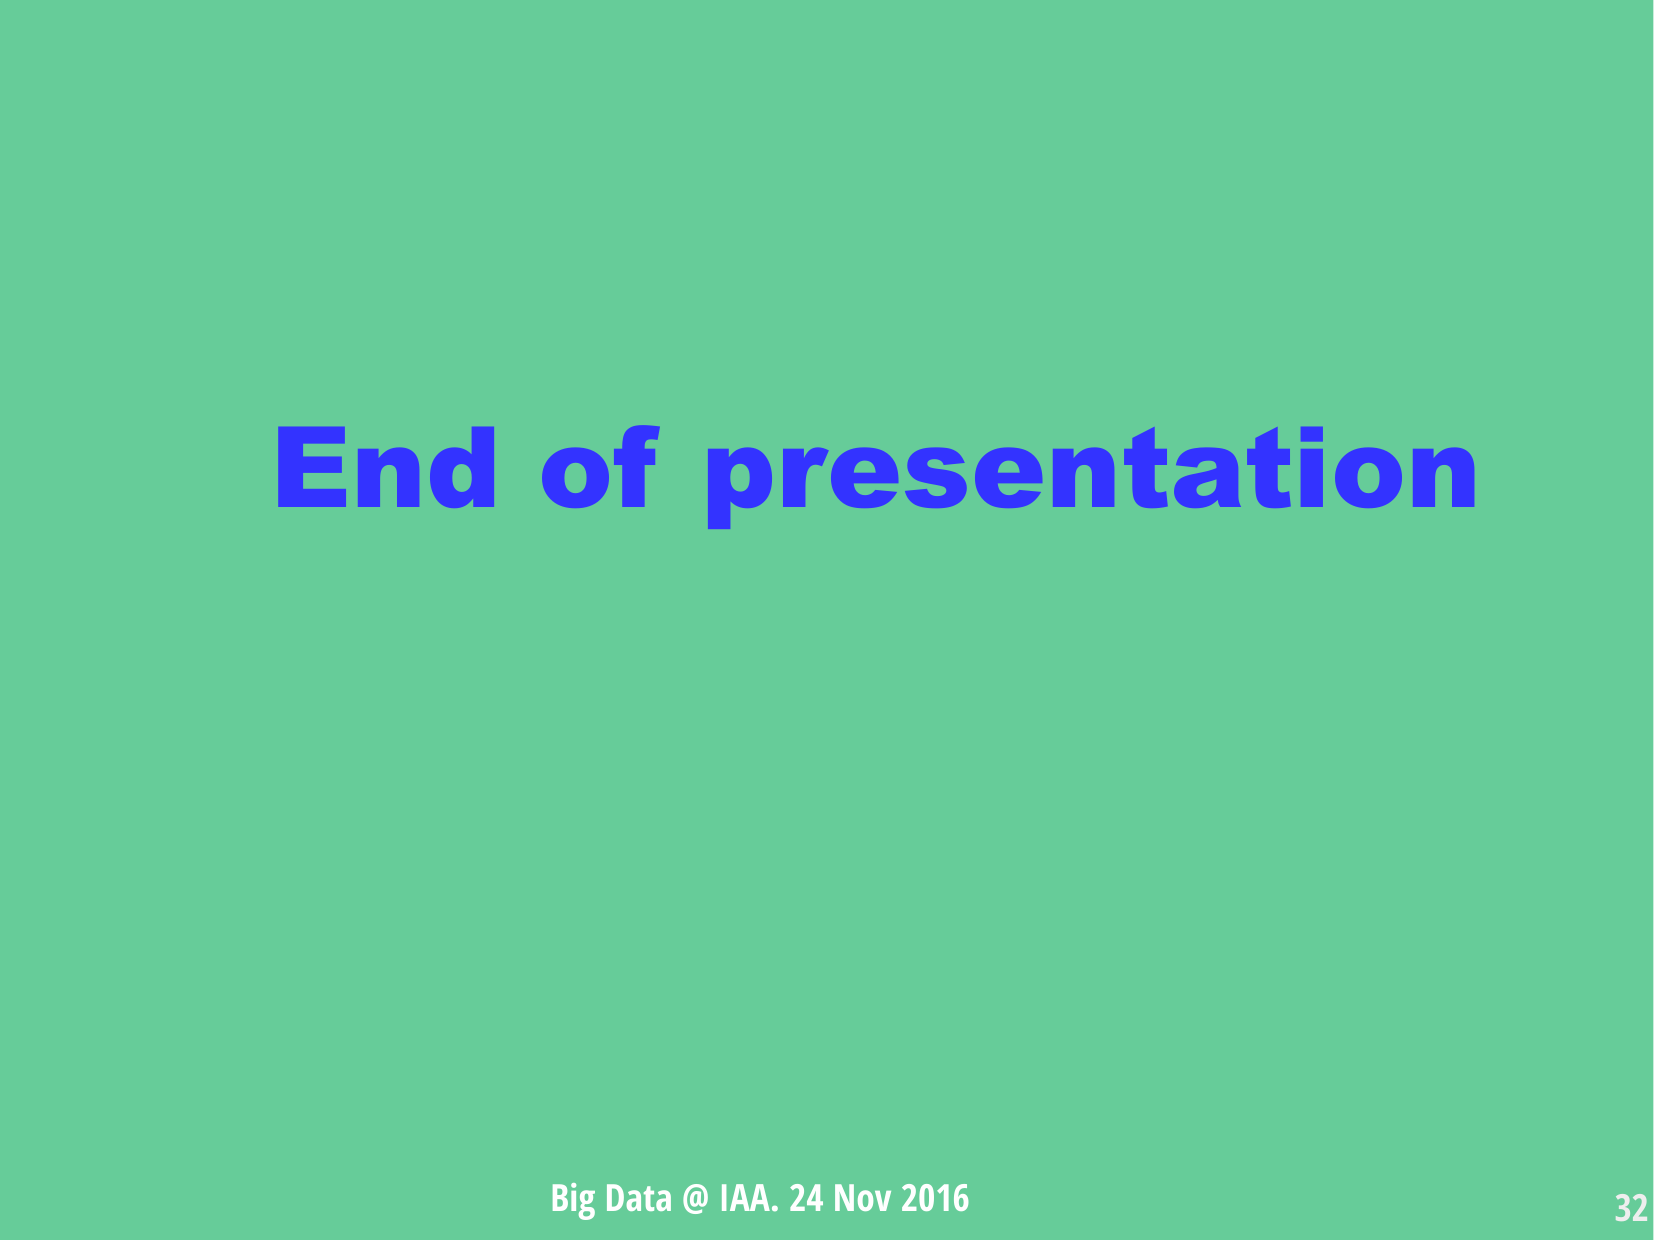

# End of presentation
Big Data @ IAA. 24 Nov 2016
32